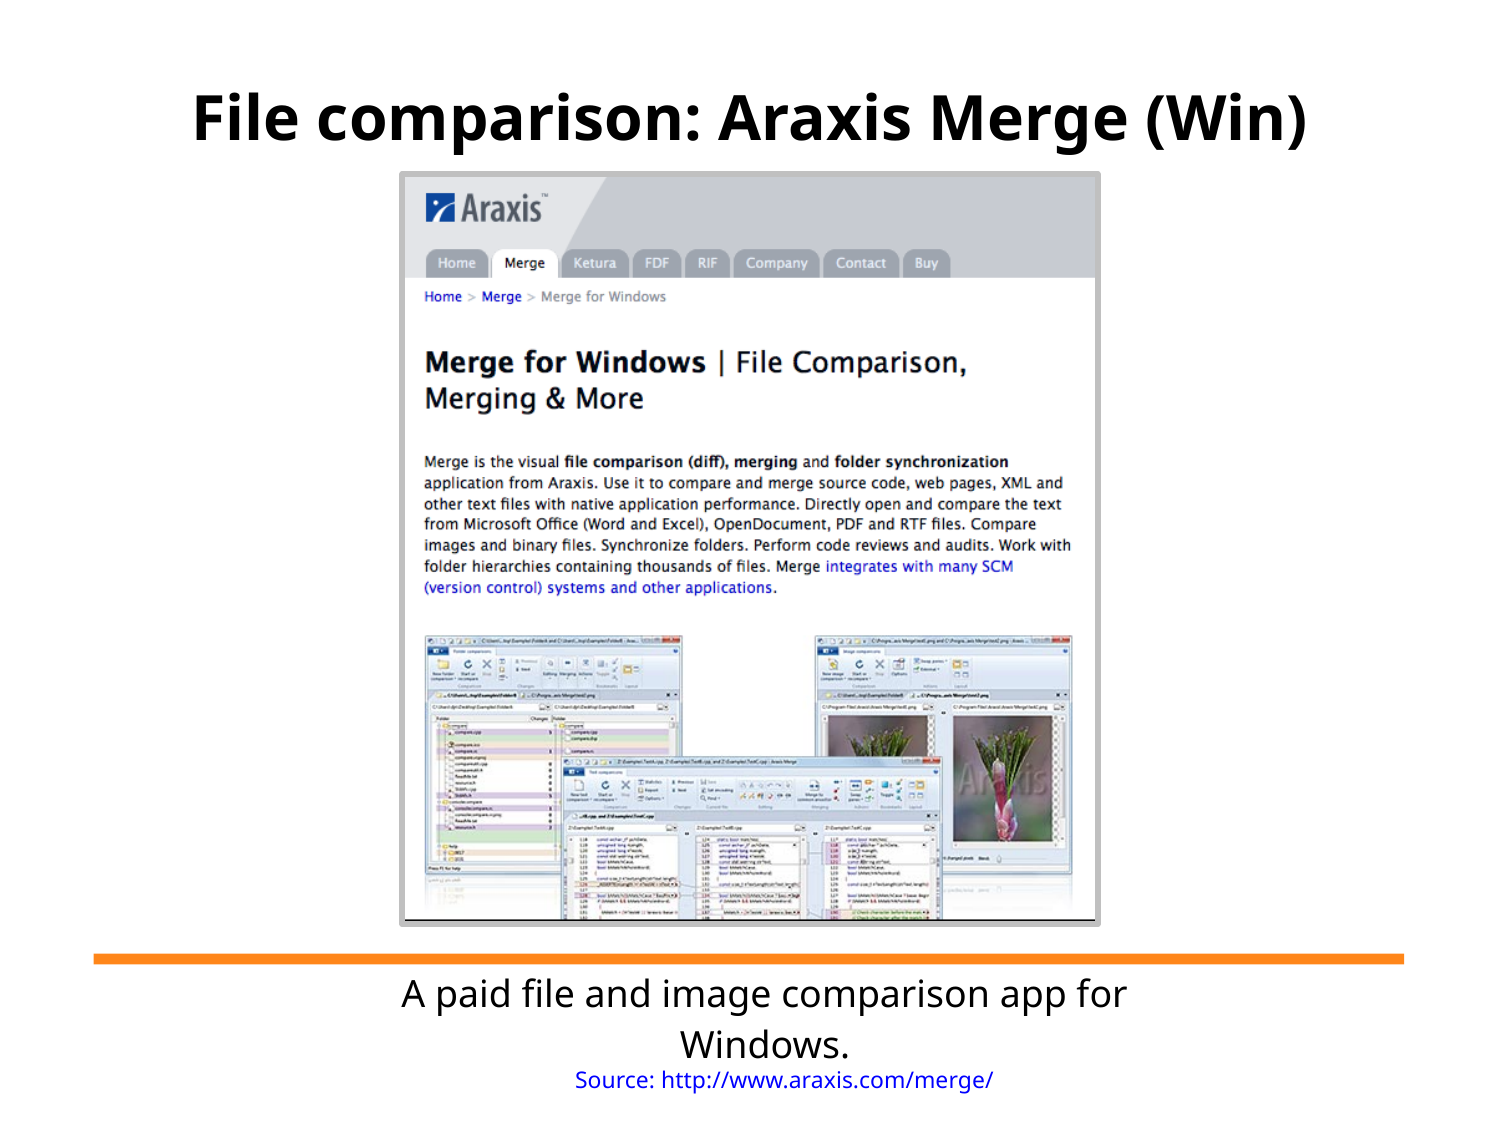

# File comparison: Araxis Merge (Win)
A paid file and image comparison app for Windows.
Source: http://www.araxis.com/merge/